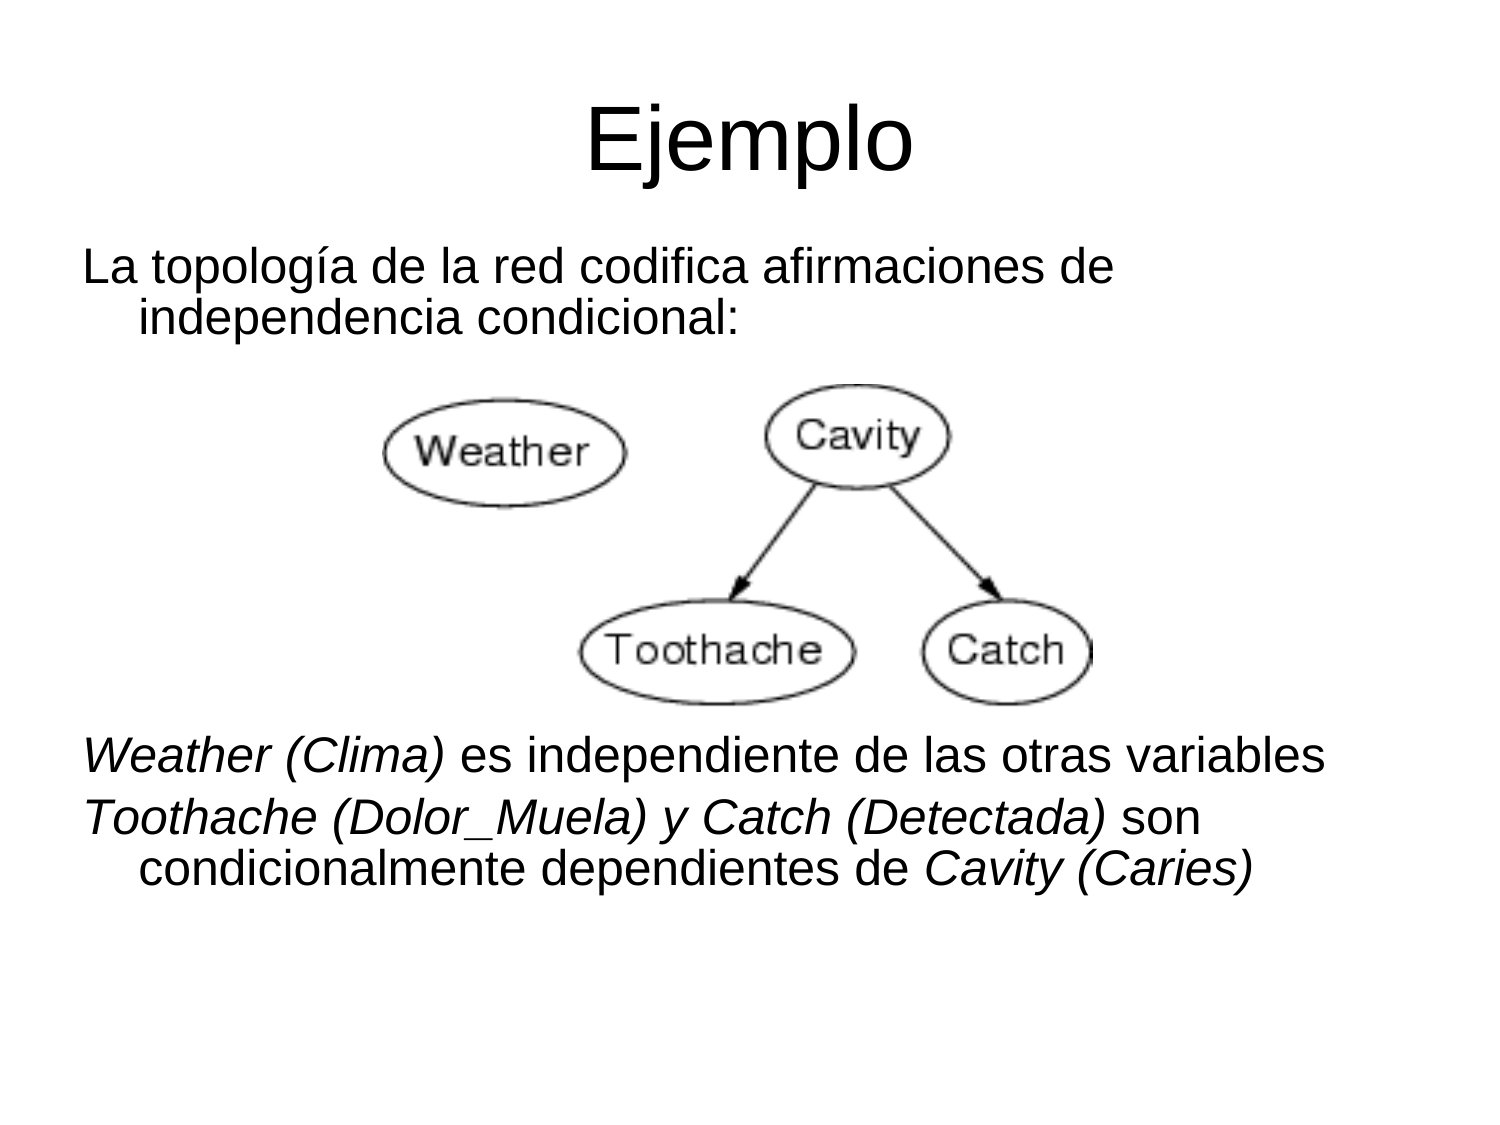

# Ejemplo
La topología de la red codifica afirmaciones de independencia condicional:
Weather (Clima) es independiente de las otras variables
Toothache (Dolor_Muela) y Catch (Detectada) son condicionalmente dependientes de Cavity (Caries)